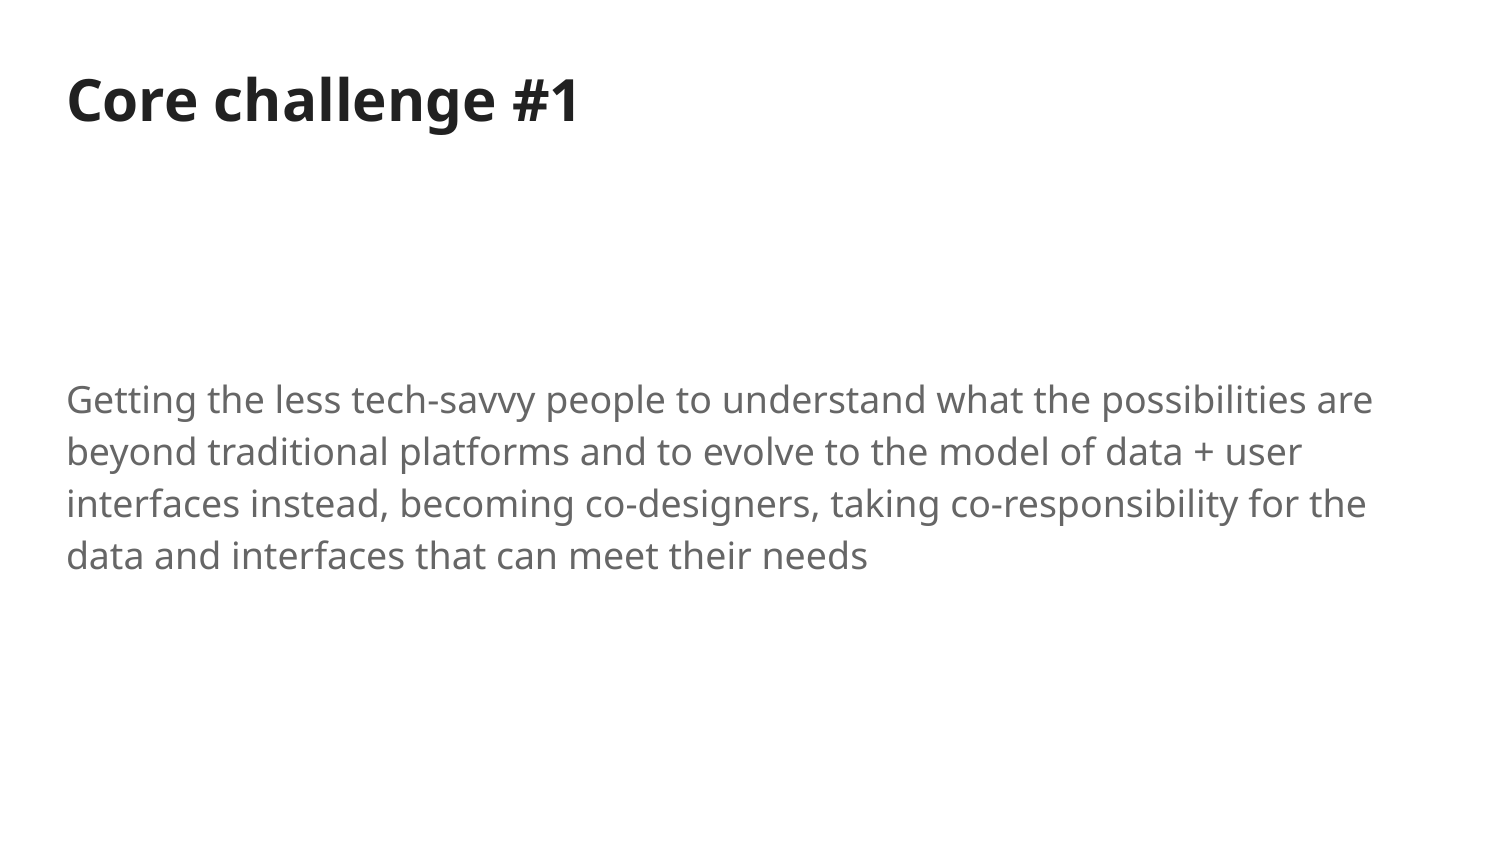

# Core challenge #1
Getting the less tech-savvy people to understand what the possibilities are beyond traditional platforms and to evolve to the model of data + user interfaces instead, becoming co-designers, taking co-responsibility for the data and interfaces that can meet their needs